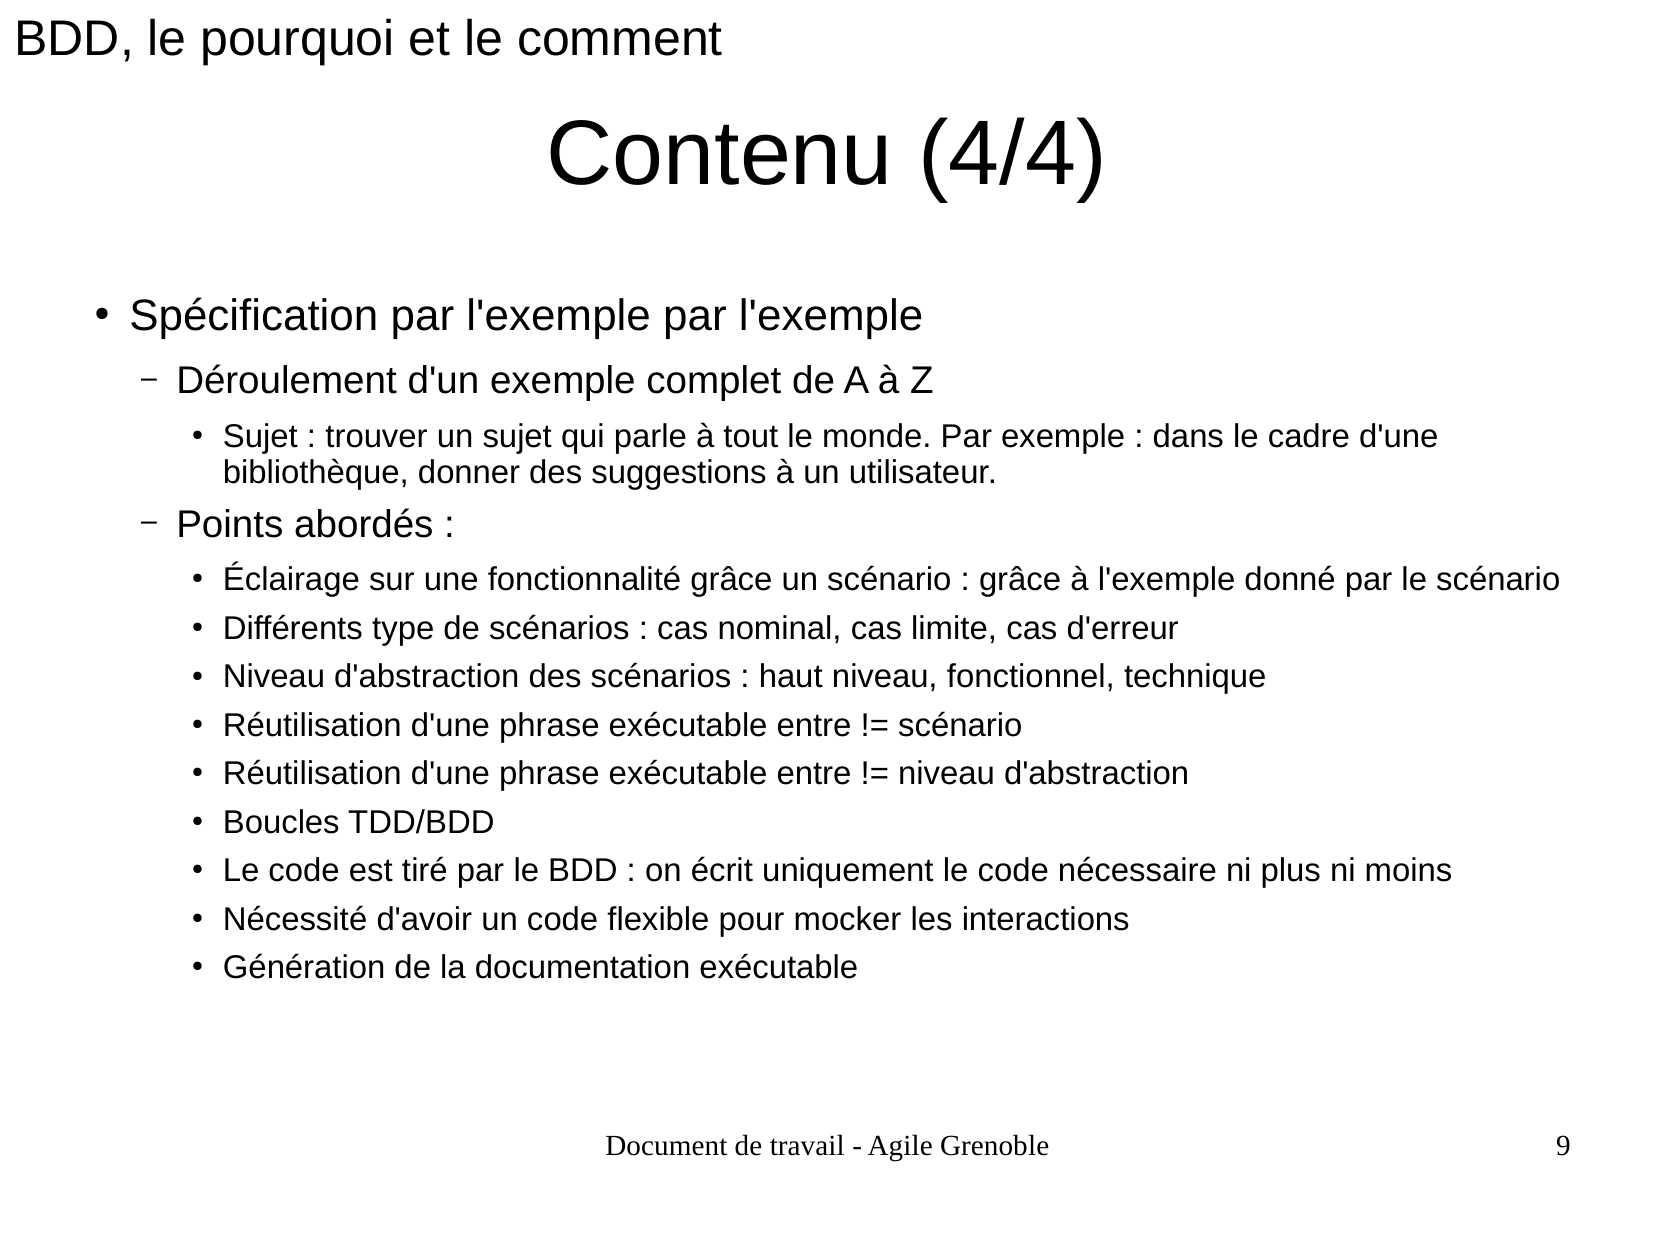

BDD, le pourquoi et le comment
# Contenu (4/4)
Spécification par l'exemple par l'exemple
Déroulement d'un exemple complet de A à Z
Sujet : trouver un sujet qui parle à tout le monde. Par exemple : dans le cadre d'une bibliothèque, donner des suggestions à un utilisateur.
Points abordés :
Éclairage sur une fonctionnalité grâce un scénario : grâce à l'exemple donné par le scénario
Différents type de scénarios : cas nominal, cas limite, cas d'erreur
Niveau d'abstraction des scénarios : haut niveau, fonctionnel, technique
Réutilisation d'une phrase exécutable entre != scénario
Réutilisation d'une phrase exécutable entre != niveau d'abstraction
Boucles TDD/BDD
Le code est tiré par le BDD : on écrit uniquement le code nécessaire ni plus ni moins
Nécessité d'avoir un code flexible pour mocker les interactions
Génération de la documentation exécutable
Document de travail - Agile Grenoble
9